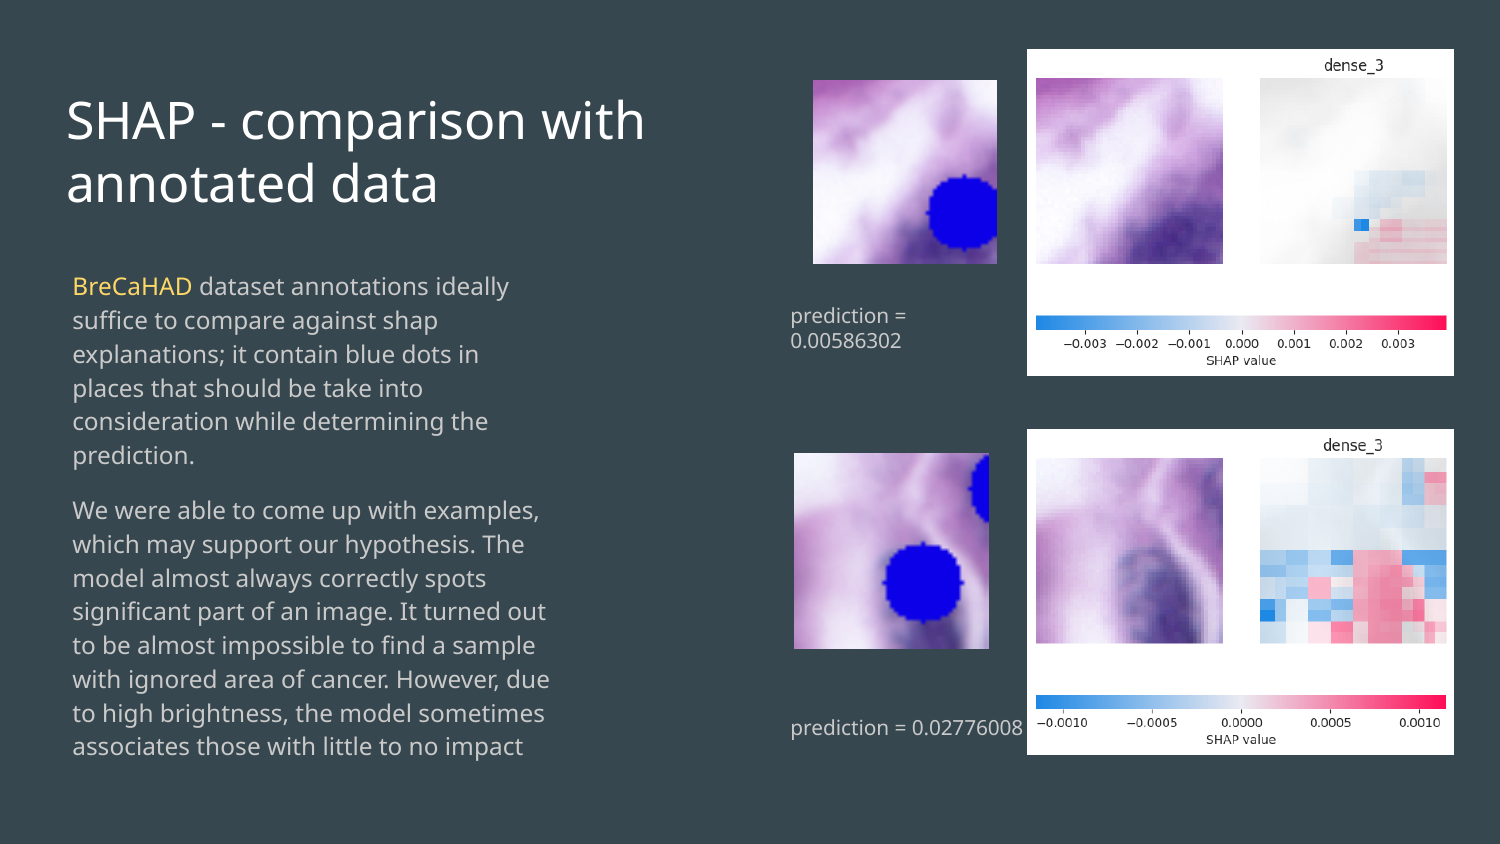

# SHAP - comparison with annotated data
BreCaHAD dataset annotations ideally suffice to compare against shap explanations; it contain blue dots in places that should be take into consideration while determining the prediction.
We were able to come up with examples, which may support our hypothesis. The model almost always correctly spots significant part of an image. It turned out to be almost impossible to find a sample with ignored area of cancer. However, due to high brightness, the model sometimes associates those with little to no impact
prediction = 0.00586302
prediction = 0.02776008